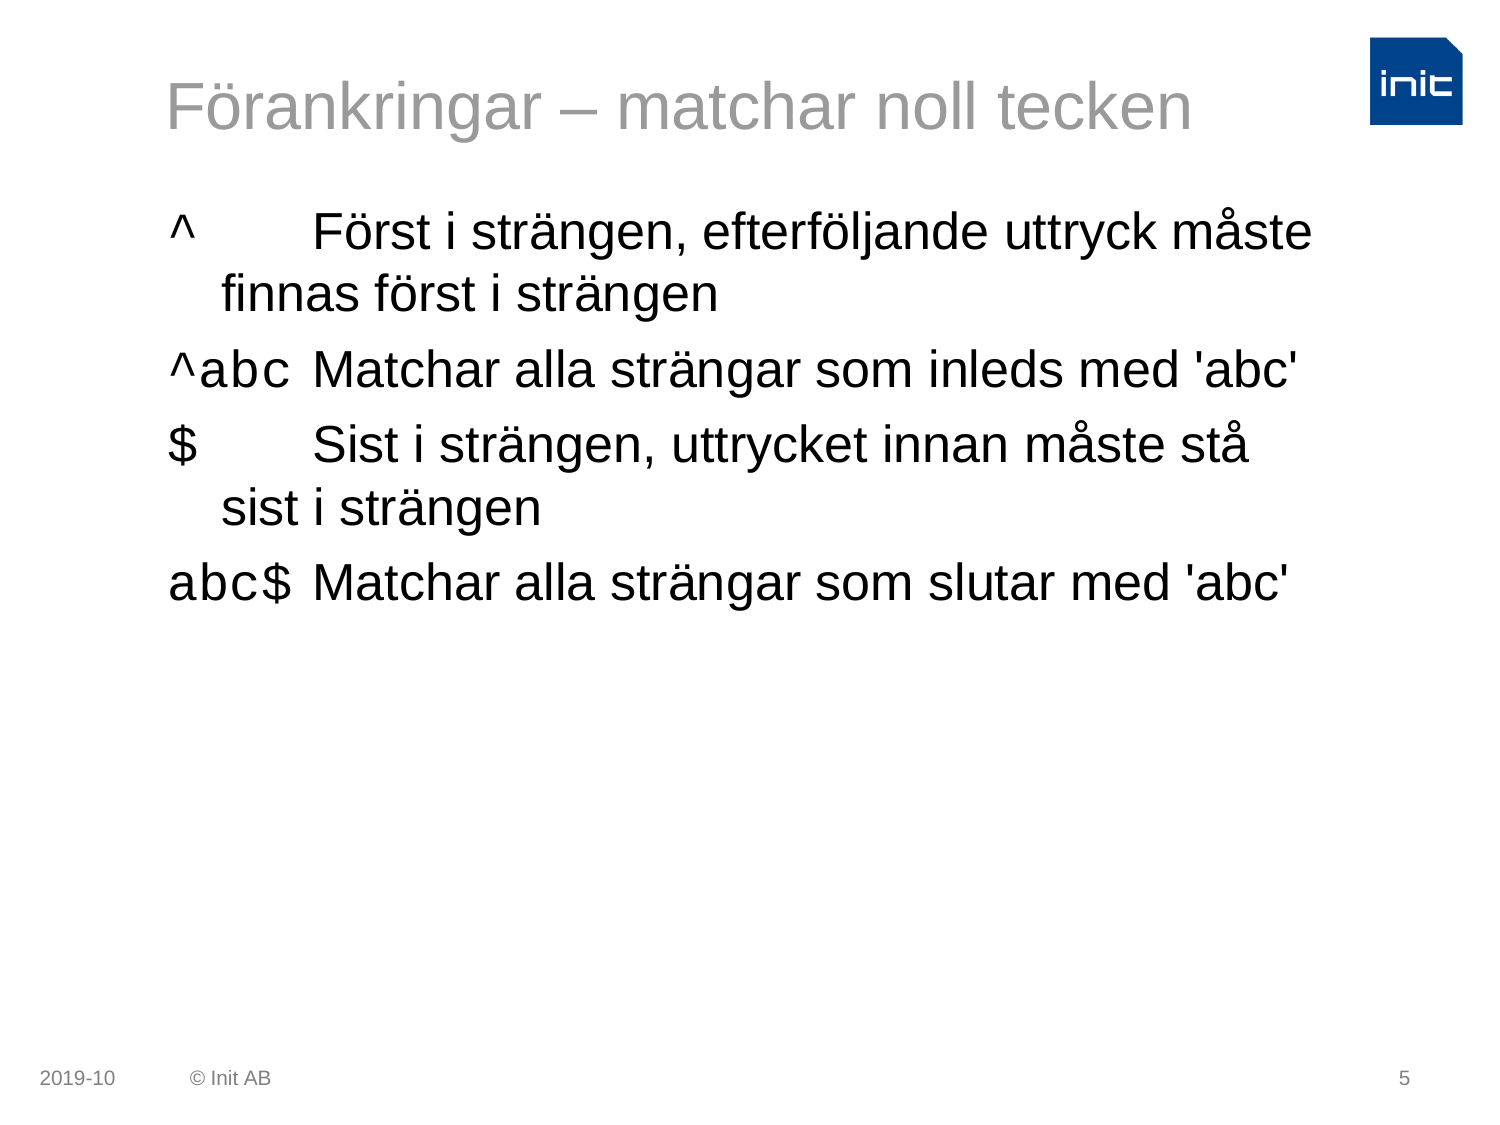

Förankringar – matchar noll tecken
^		Först i strängen, efterföljande uttryck måste finnas först i strängen
^abc	Matchar alla strängar som inleds med 'abc'
$		Sist i strängen, uttrycket innan måste stå sist i strängen
abc$	Matchar alla strängar som slutar med 'abc'
2019-10
© Init AB